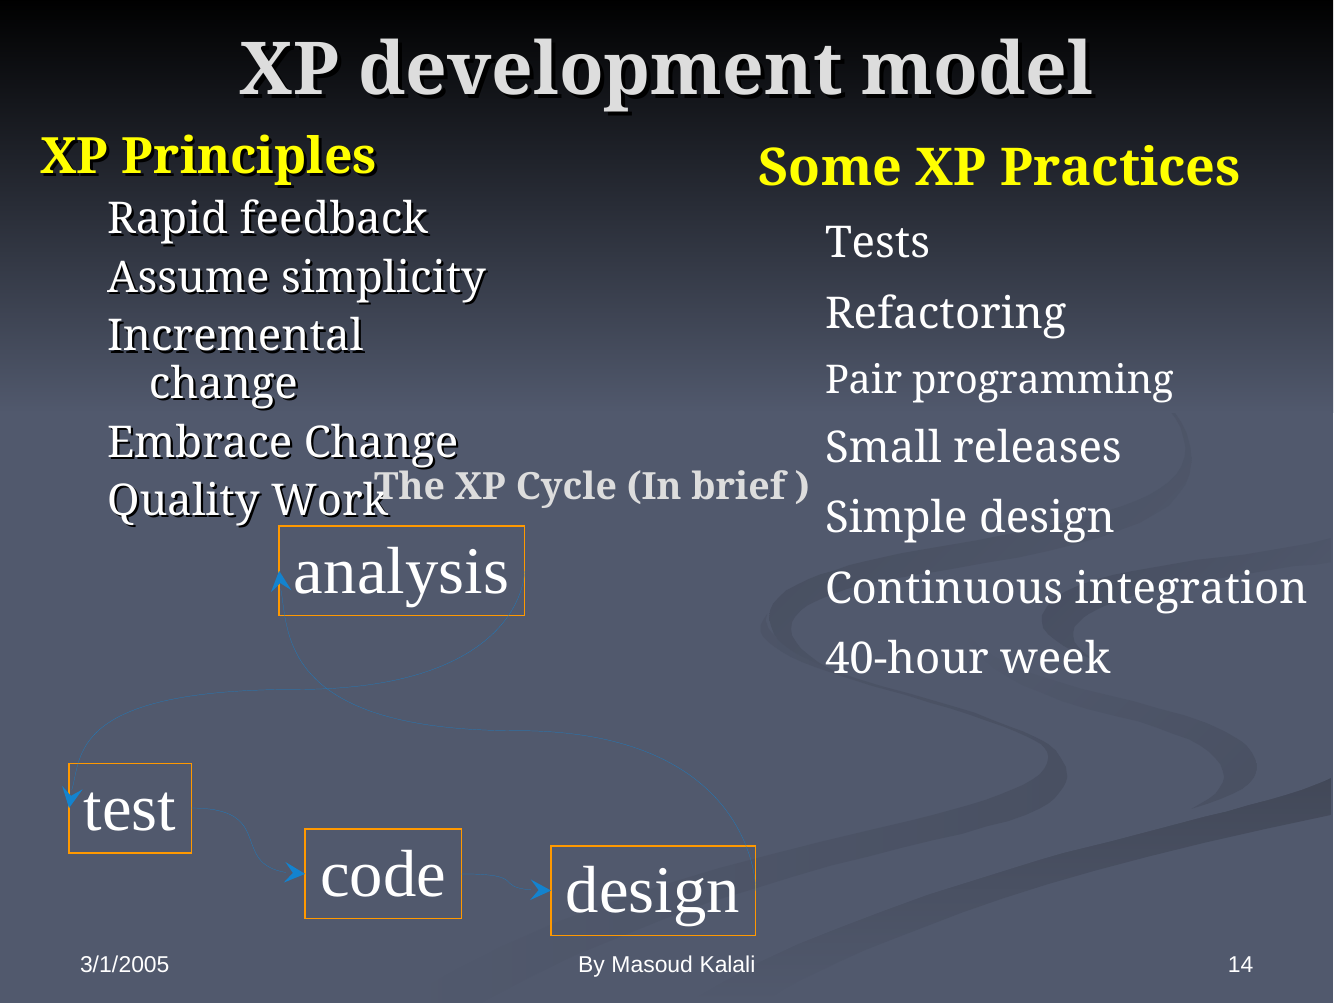

# XP development model
Some XP Practices
Tests
Refactoring
Pair programming
Small releases
Simple design
Continuous integration
40-hour week
XP Principles
Rapid feedback
Assume simplicity
Incremental change
Embrace Change
Quality Work
The XP Cycle (In brief )
analysis
test
code
design
By Masoud Kalali
14
3/1/2005